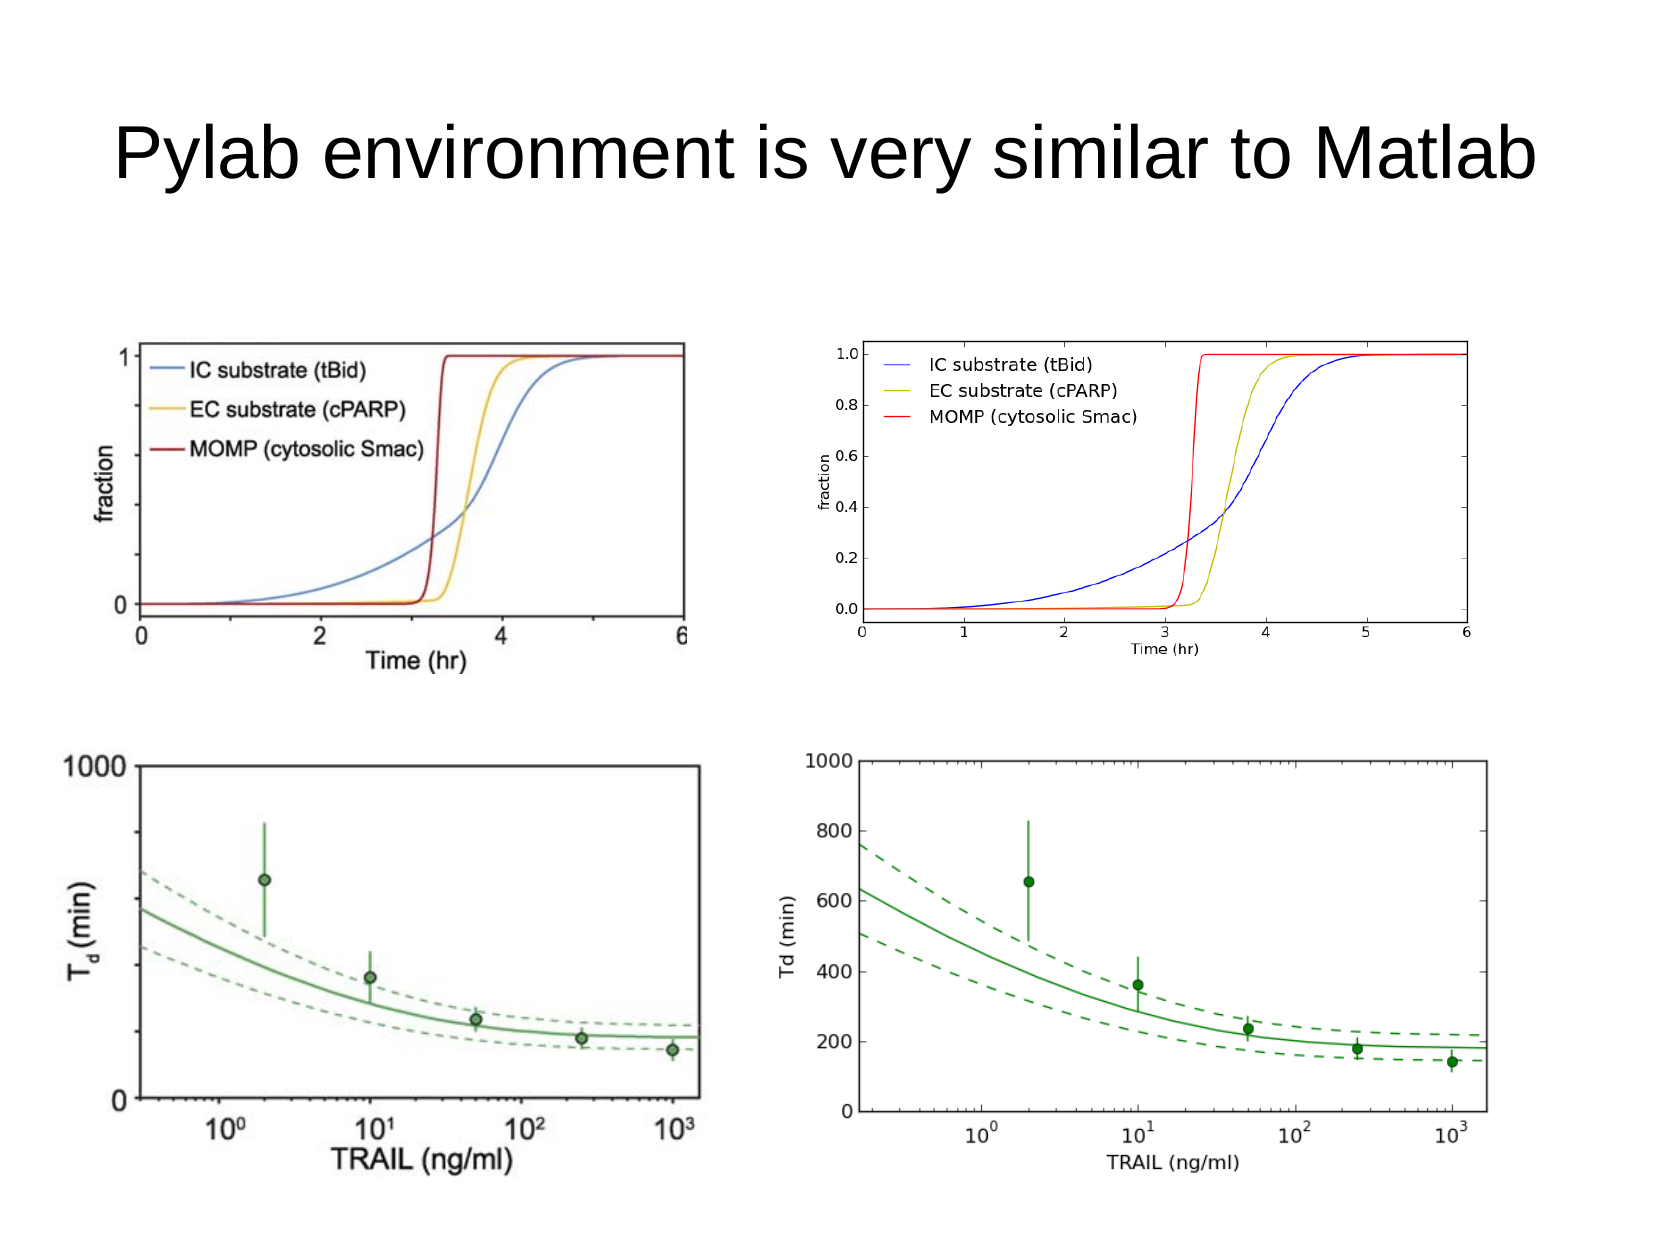

# Pylab environment is very similar to Matlab